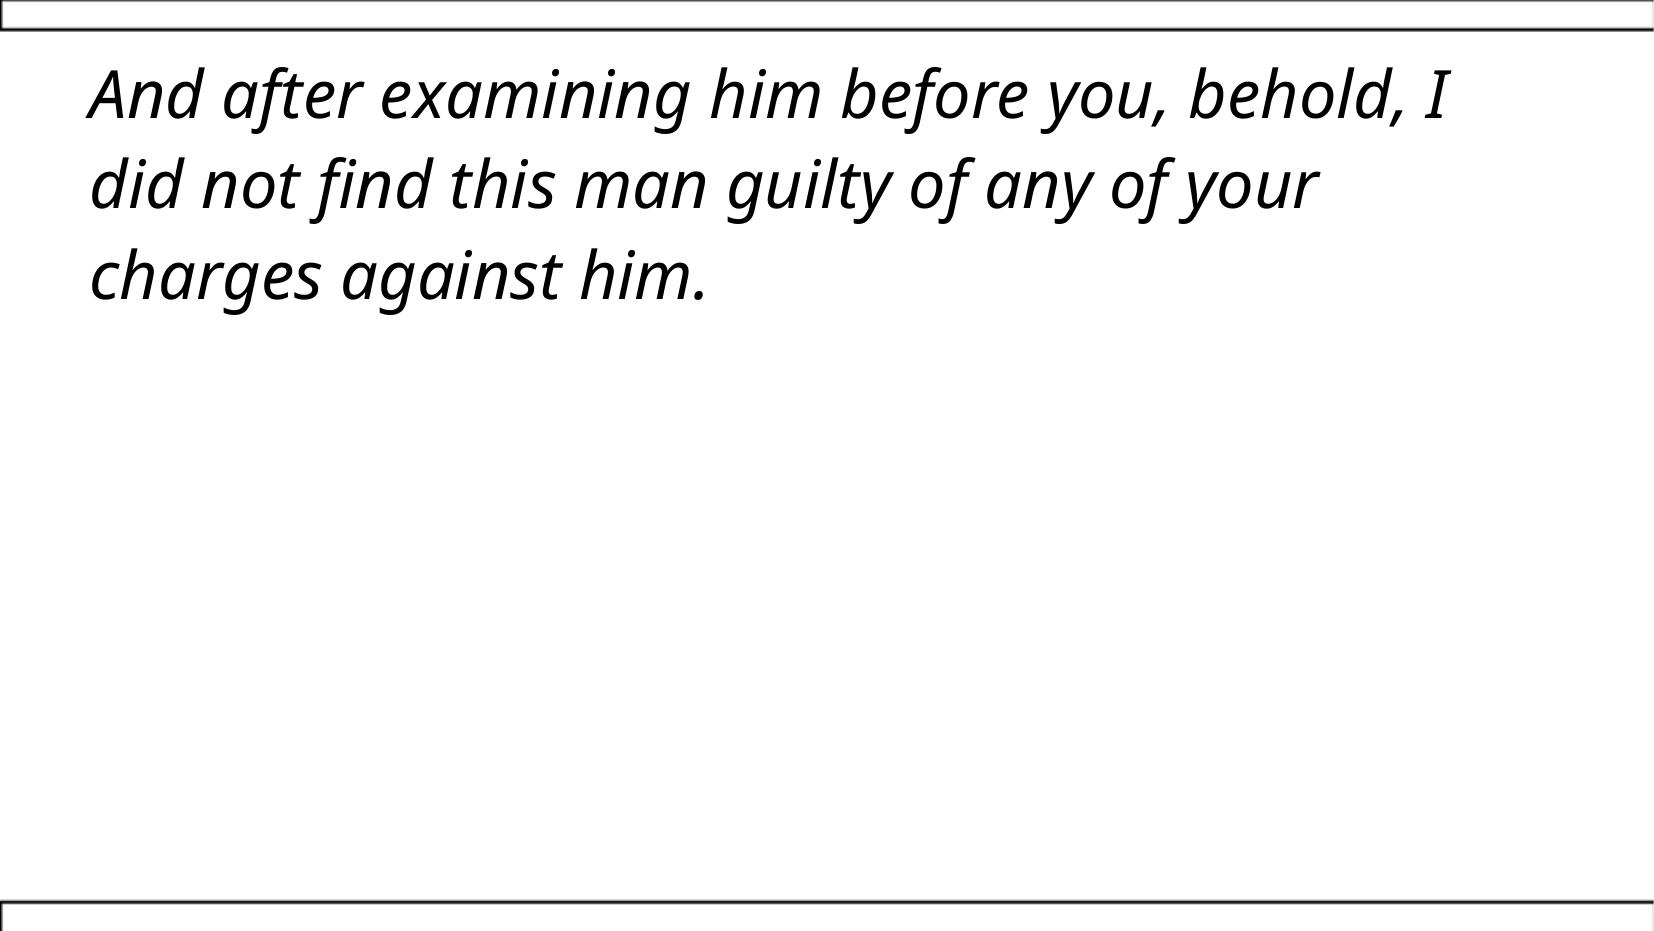

And after examining him before you, behold, I did not find this man guilty of any of your charges against him.